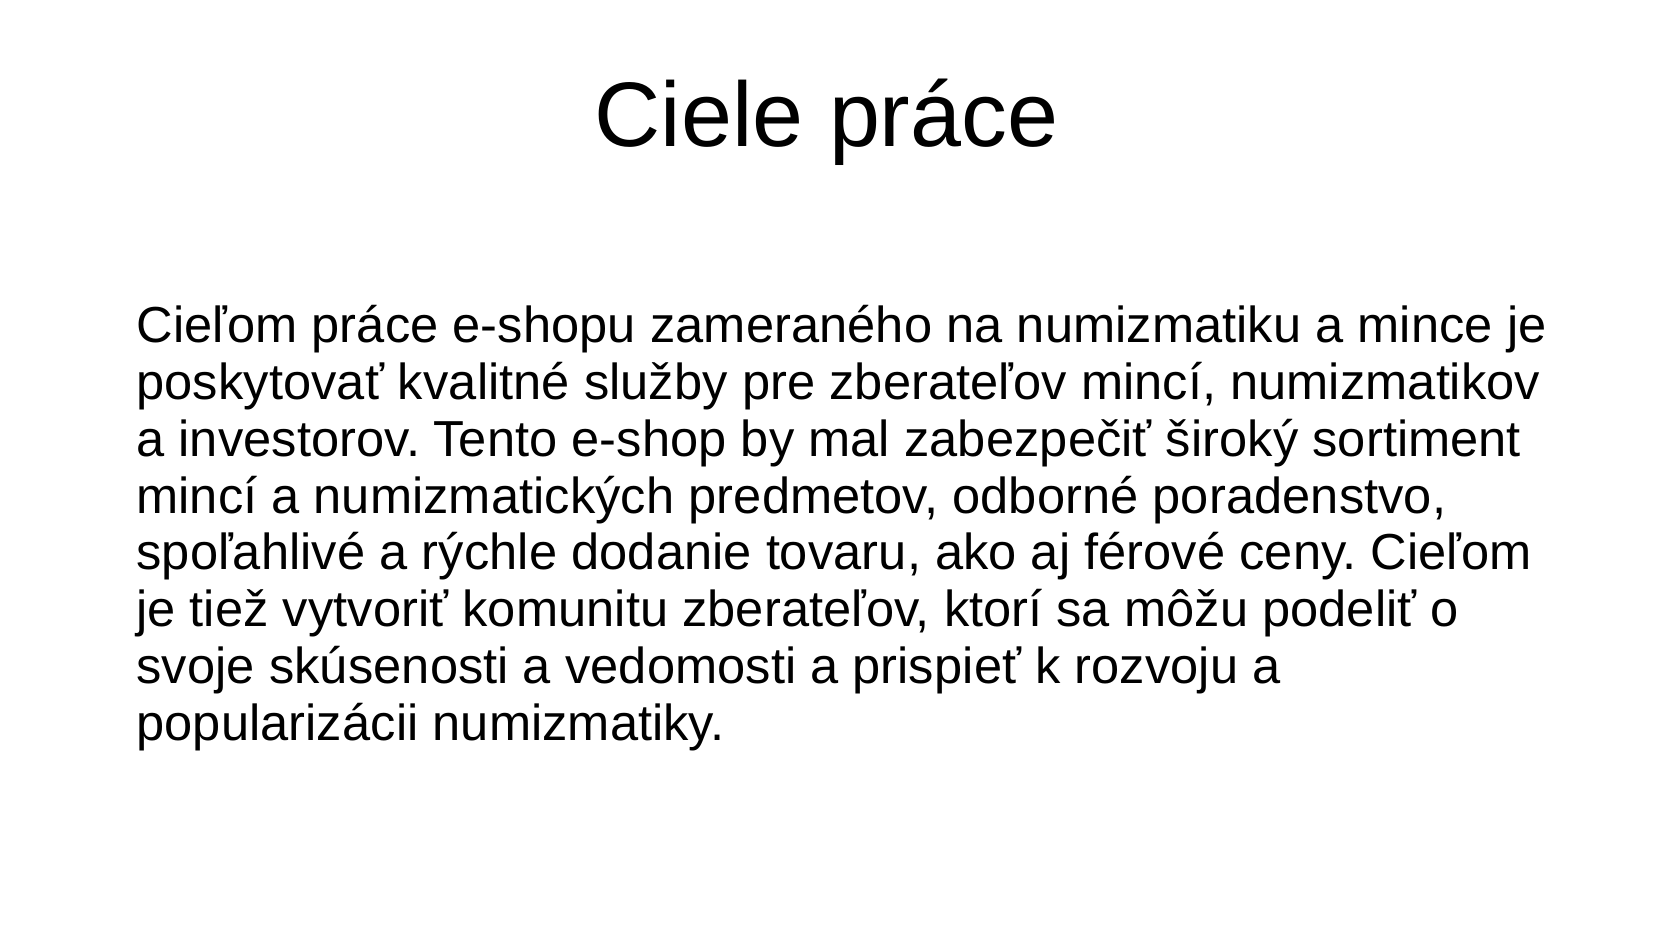

# Ciele práce
Cieľom práce e-shopu zameraného na numizmatiku a mince je poskytovať kvalitné služby pre zberateľov mincí, numizmatikov a investorov. Tento e-shop by mal zabezpečiť široký sortiment mincí a numizmatických predmetov, odborné poradenstvo, spoľahlivé a rýchle dodanie tovaru, ako aj férové ceny. Cieľom je tiež vytvoriť komunitu zberateľov, ktorí sa môžu podeliť o svoje skúsenosti a vedomosti a prispieť k rozvoju a popularizácii numizmatiky.